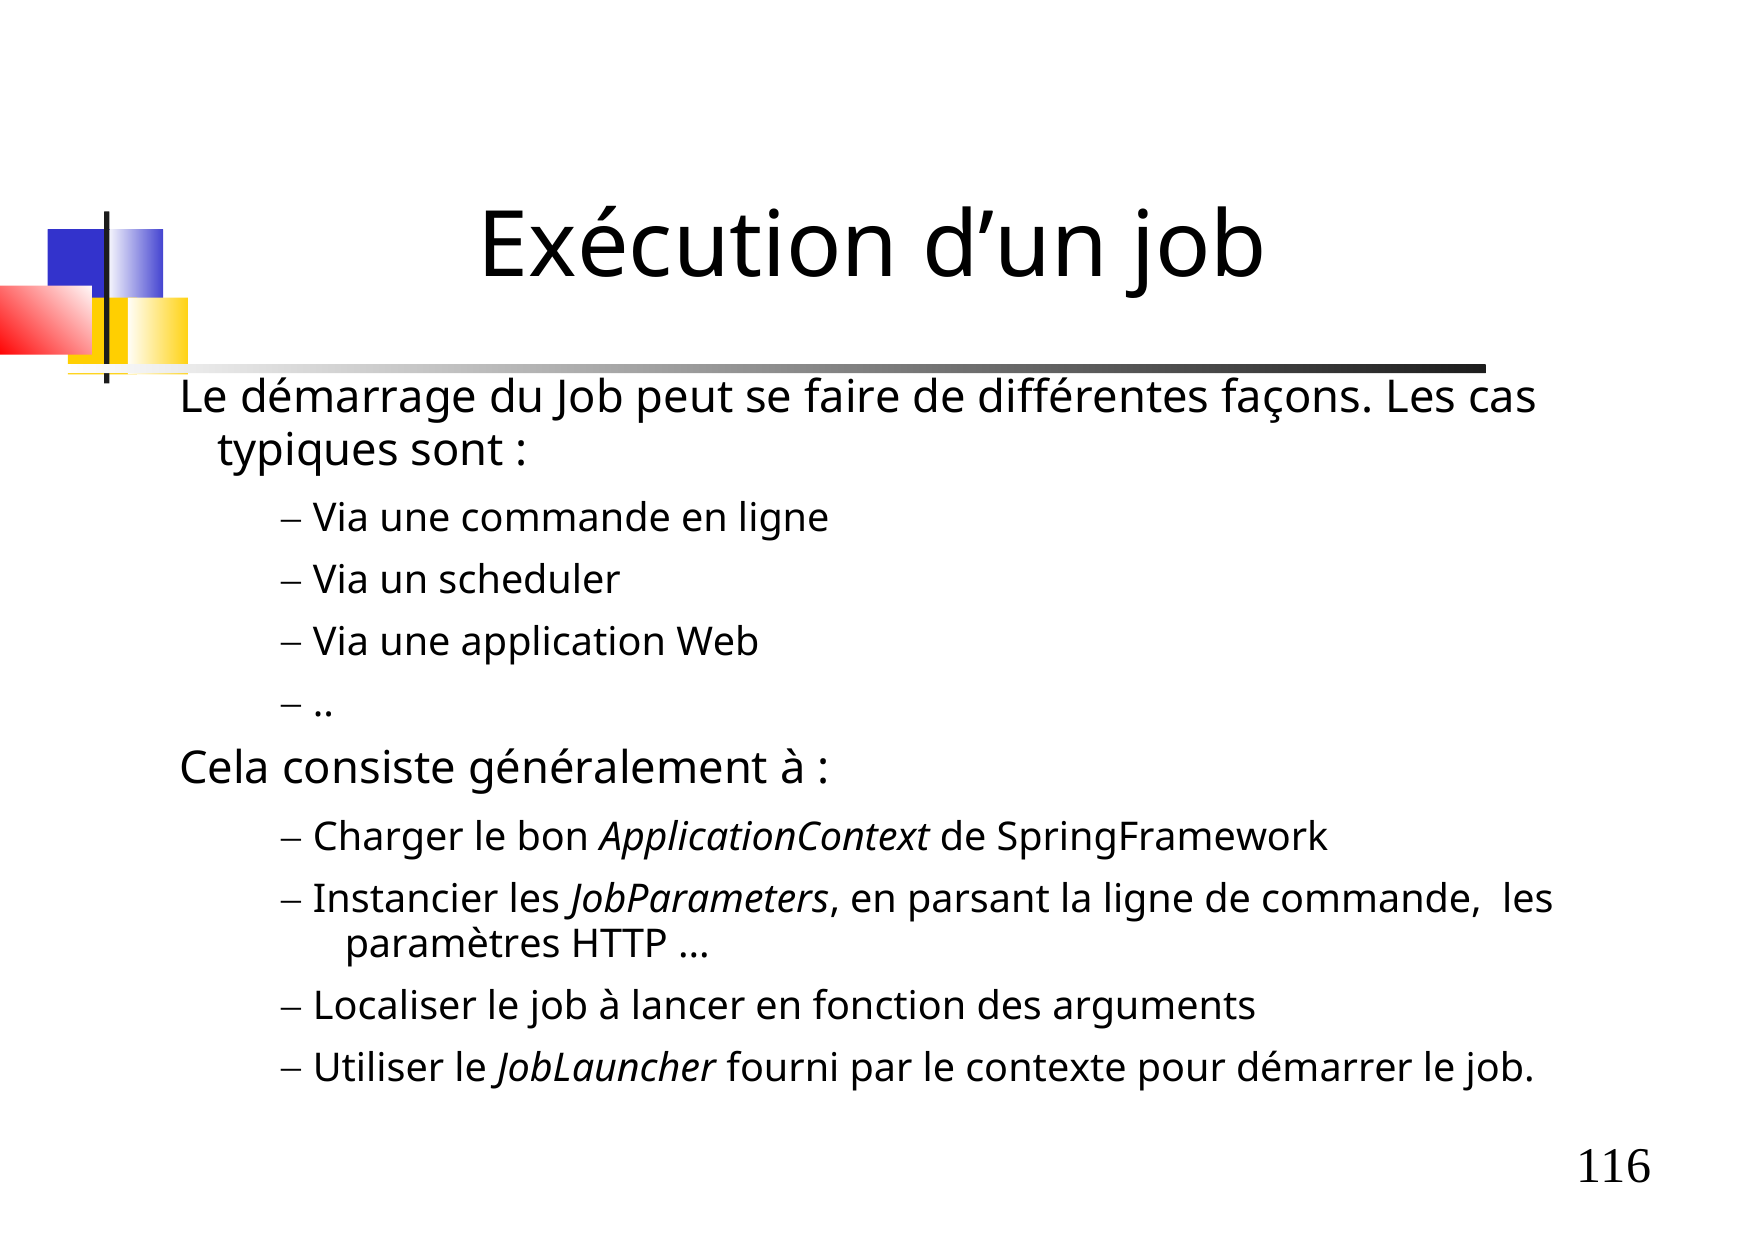

# Exécution d’un job
Le démarrage du Job peut se faire de différentes façons. Les cas typiques sont :
Via une commande en ligne
Via un scheduler
Via une application Web
..
Cela consiste généralement à :
Charger le bon ApplicationContext de SpringFramework
Instancier les JobParameters, en parsant la ligne de commande, les paramètres HTTP ...
Localiser le job à lancer en fonction des arguments
Utiliser le JobLauncher fourni par le contexte pour démarrer le job.